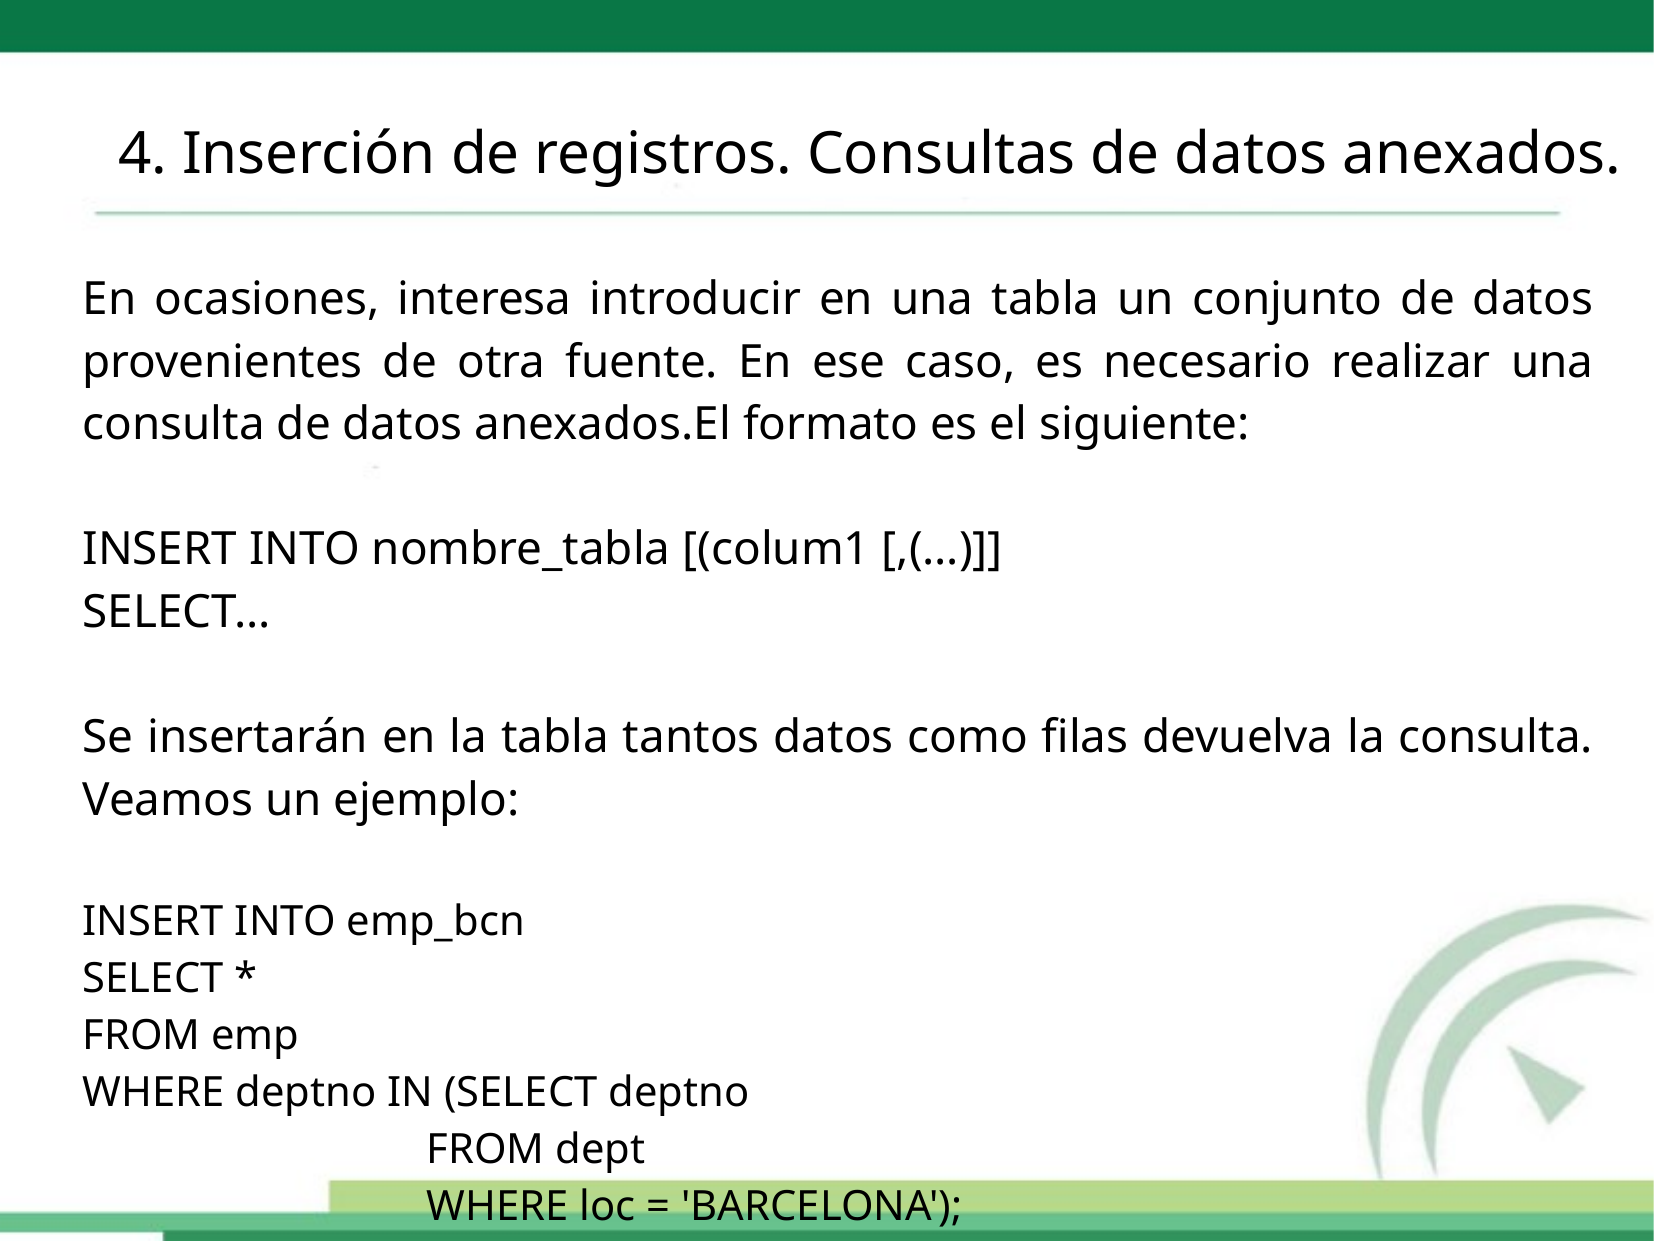

# 4. Inserción de registros. Consultas de datos anexados.
En ocasiones, interesa introducir en una tabla un conjunto de datos provenientes de otra fuente. En ese caso, es necesario realizar una consulta de datos anexados.El formato es el siguiente:
INSERT INTO nombre_tabla [(colum1 [,(…)]]
SELECT...
Se insertarán en la tabla tantos datos como filas devuelva la consulta. Veamos un ejemplo:
INSERT INTO emp_bcn
SELECT *
FROM emp
WHERE deptno IN (SELECT deptno
 FROM dept
 WHERE loc = 'BARCELONA');